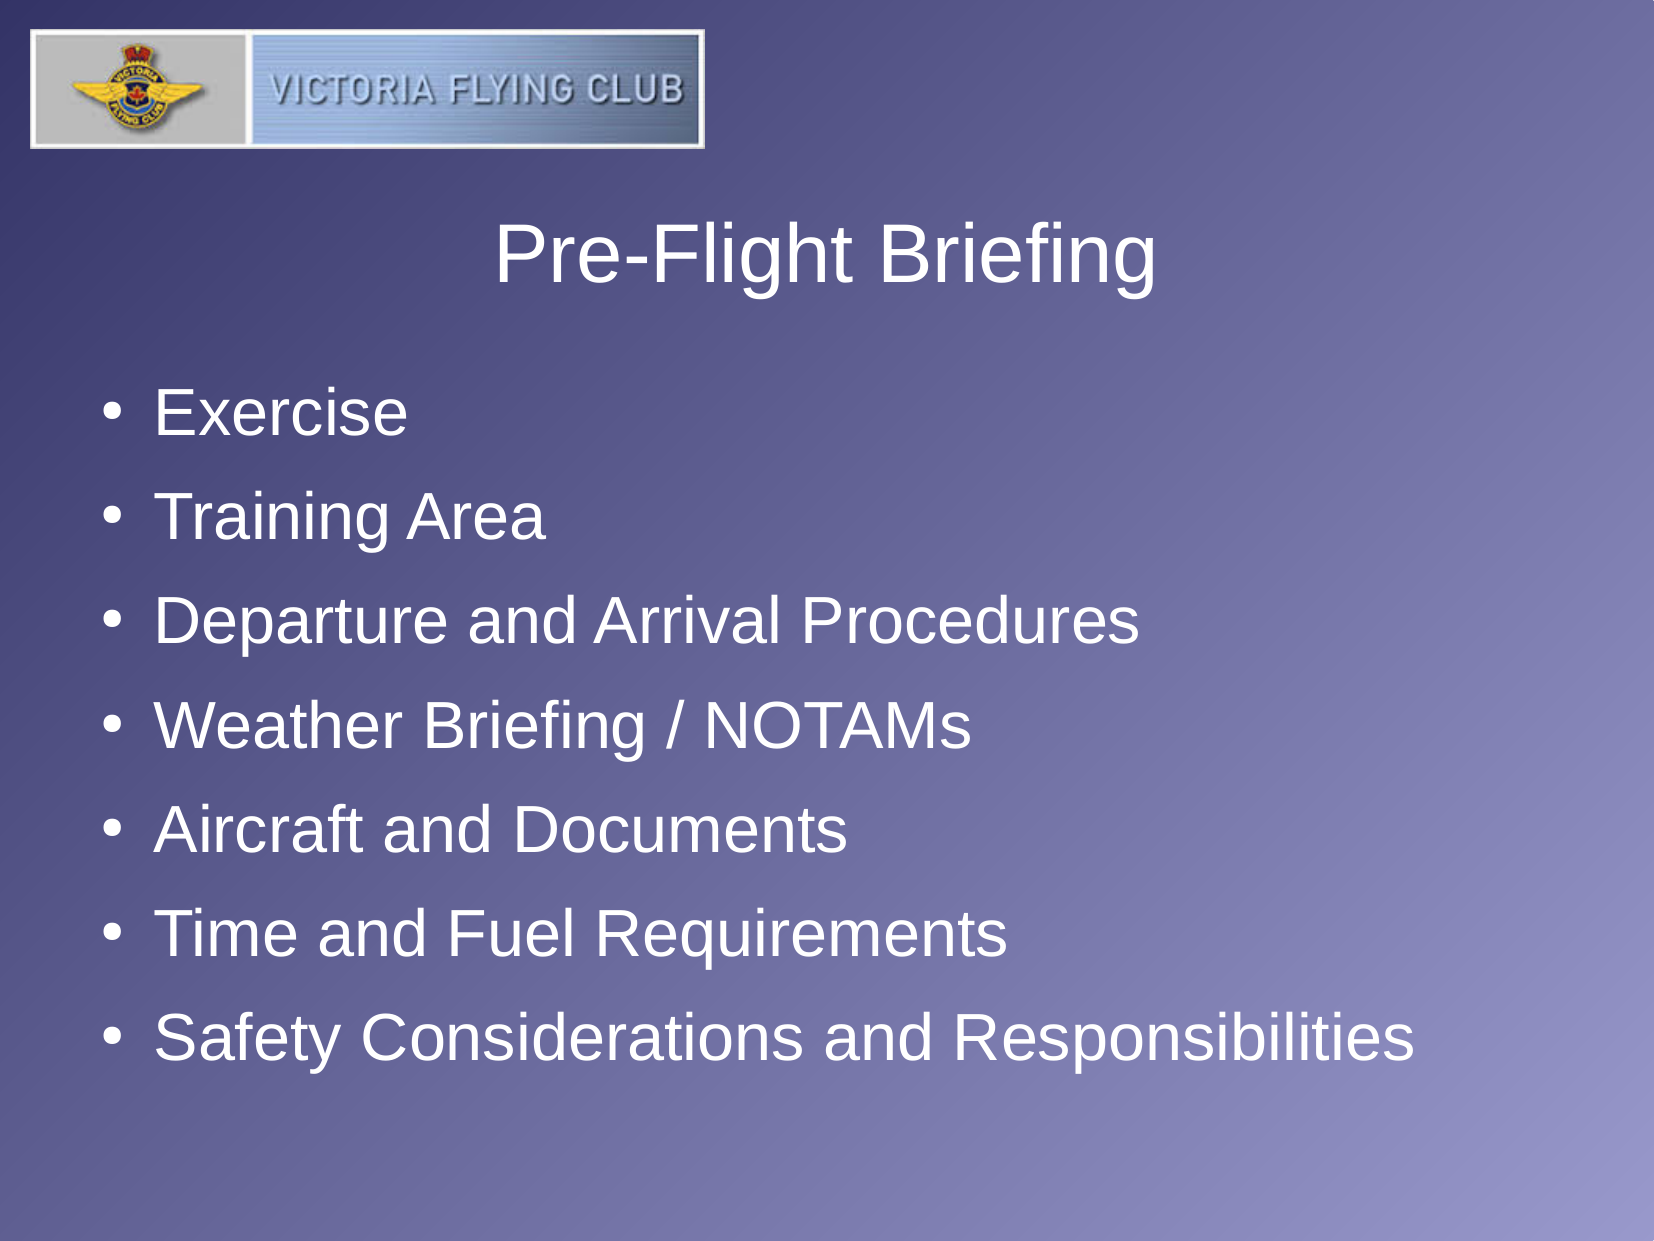

# Pre-Flight Briefing
Exercise
Training Area
Departure and Arrival Procedures
Weather Briefing / NOTAMs
Aircraft and Documents
Time and Fuel Requirements
Safety Considerations and Responsibilities